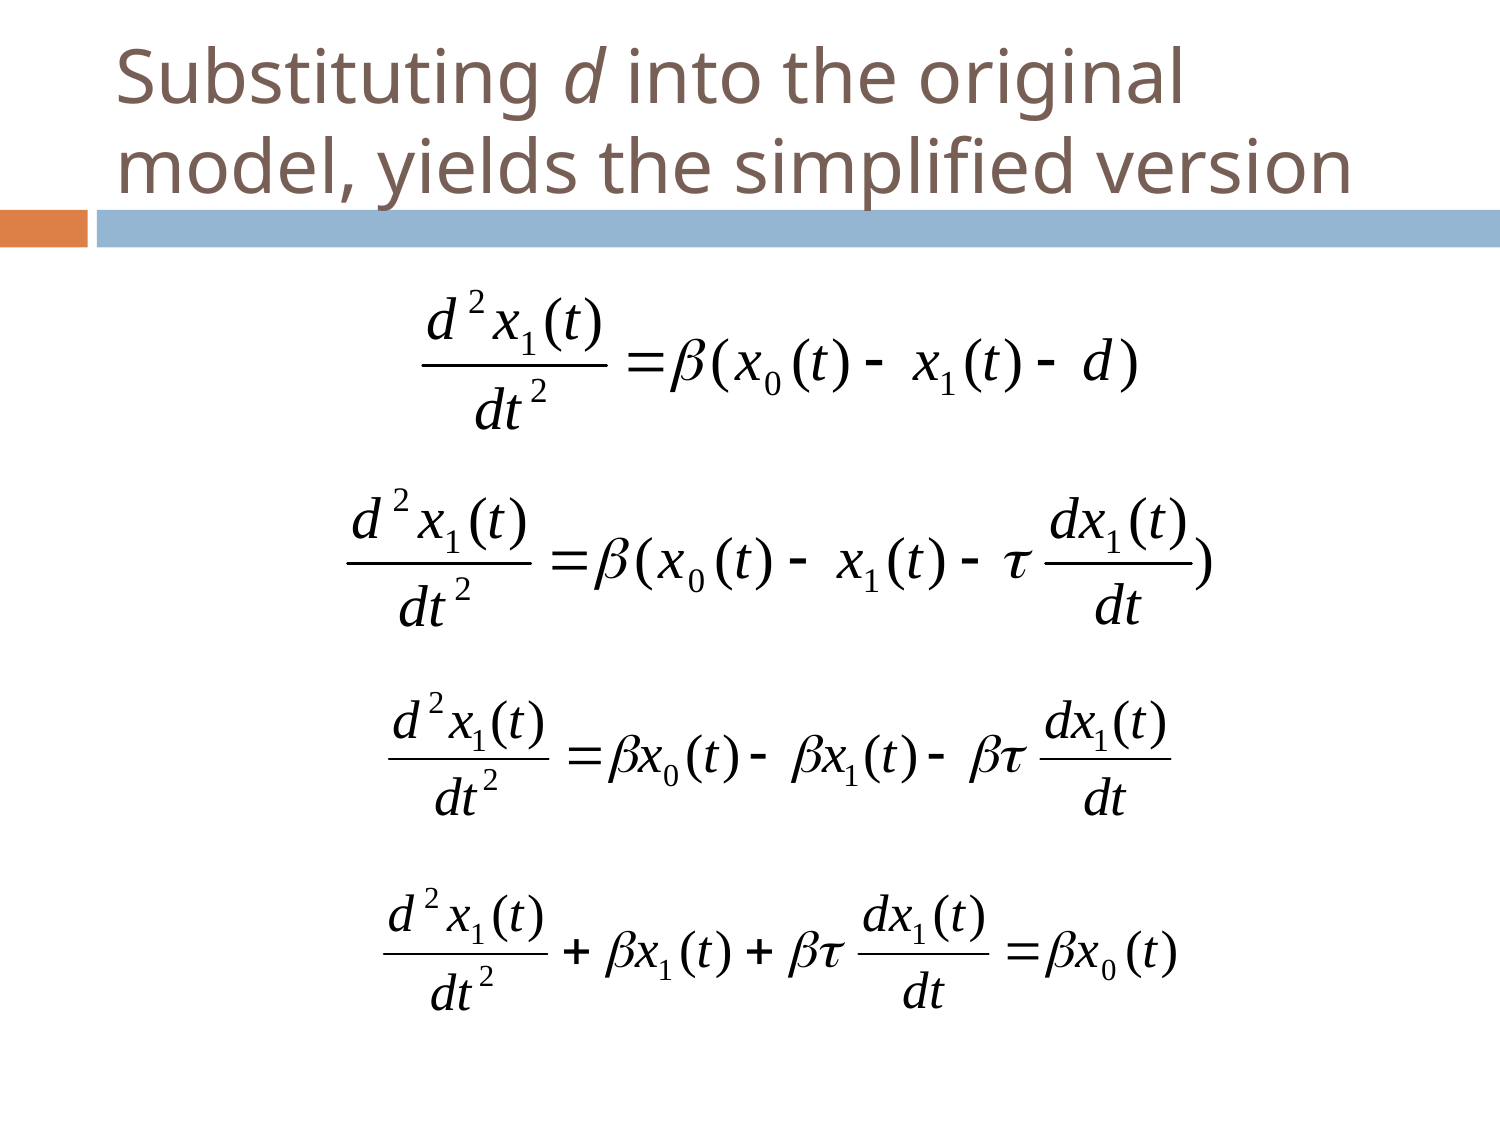

# Substituting d into the original model, yields the simplified version